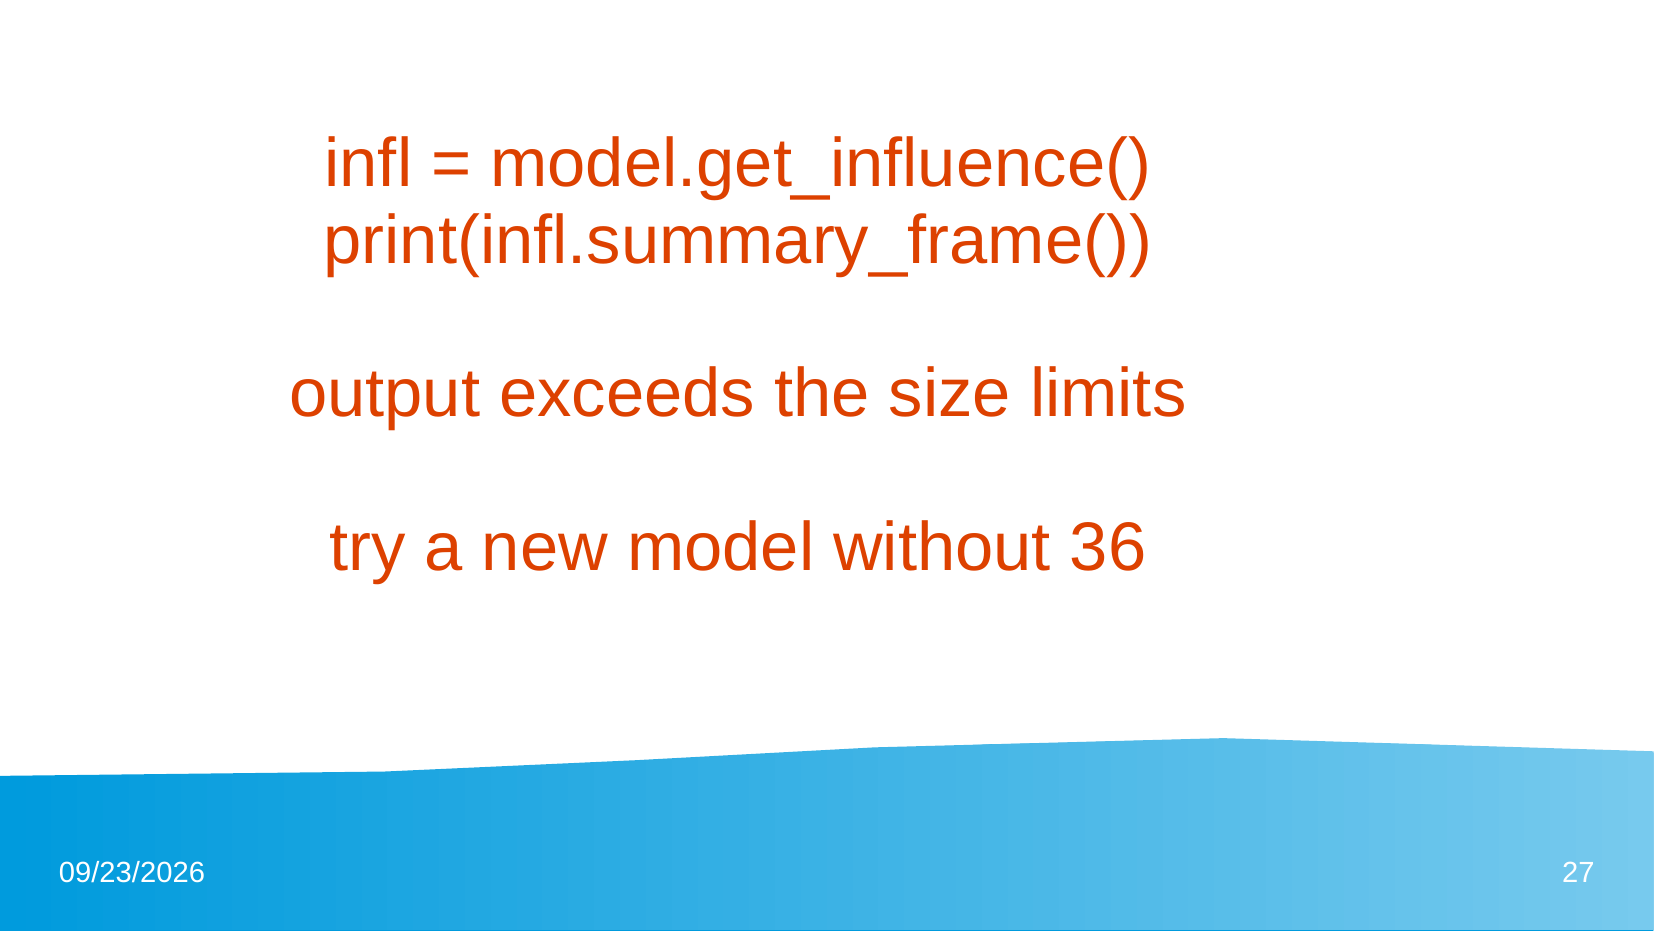

# infl = model.get_influence() print(infl.summary_frame()) output exceeds the size limits try a new model without 36